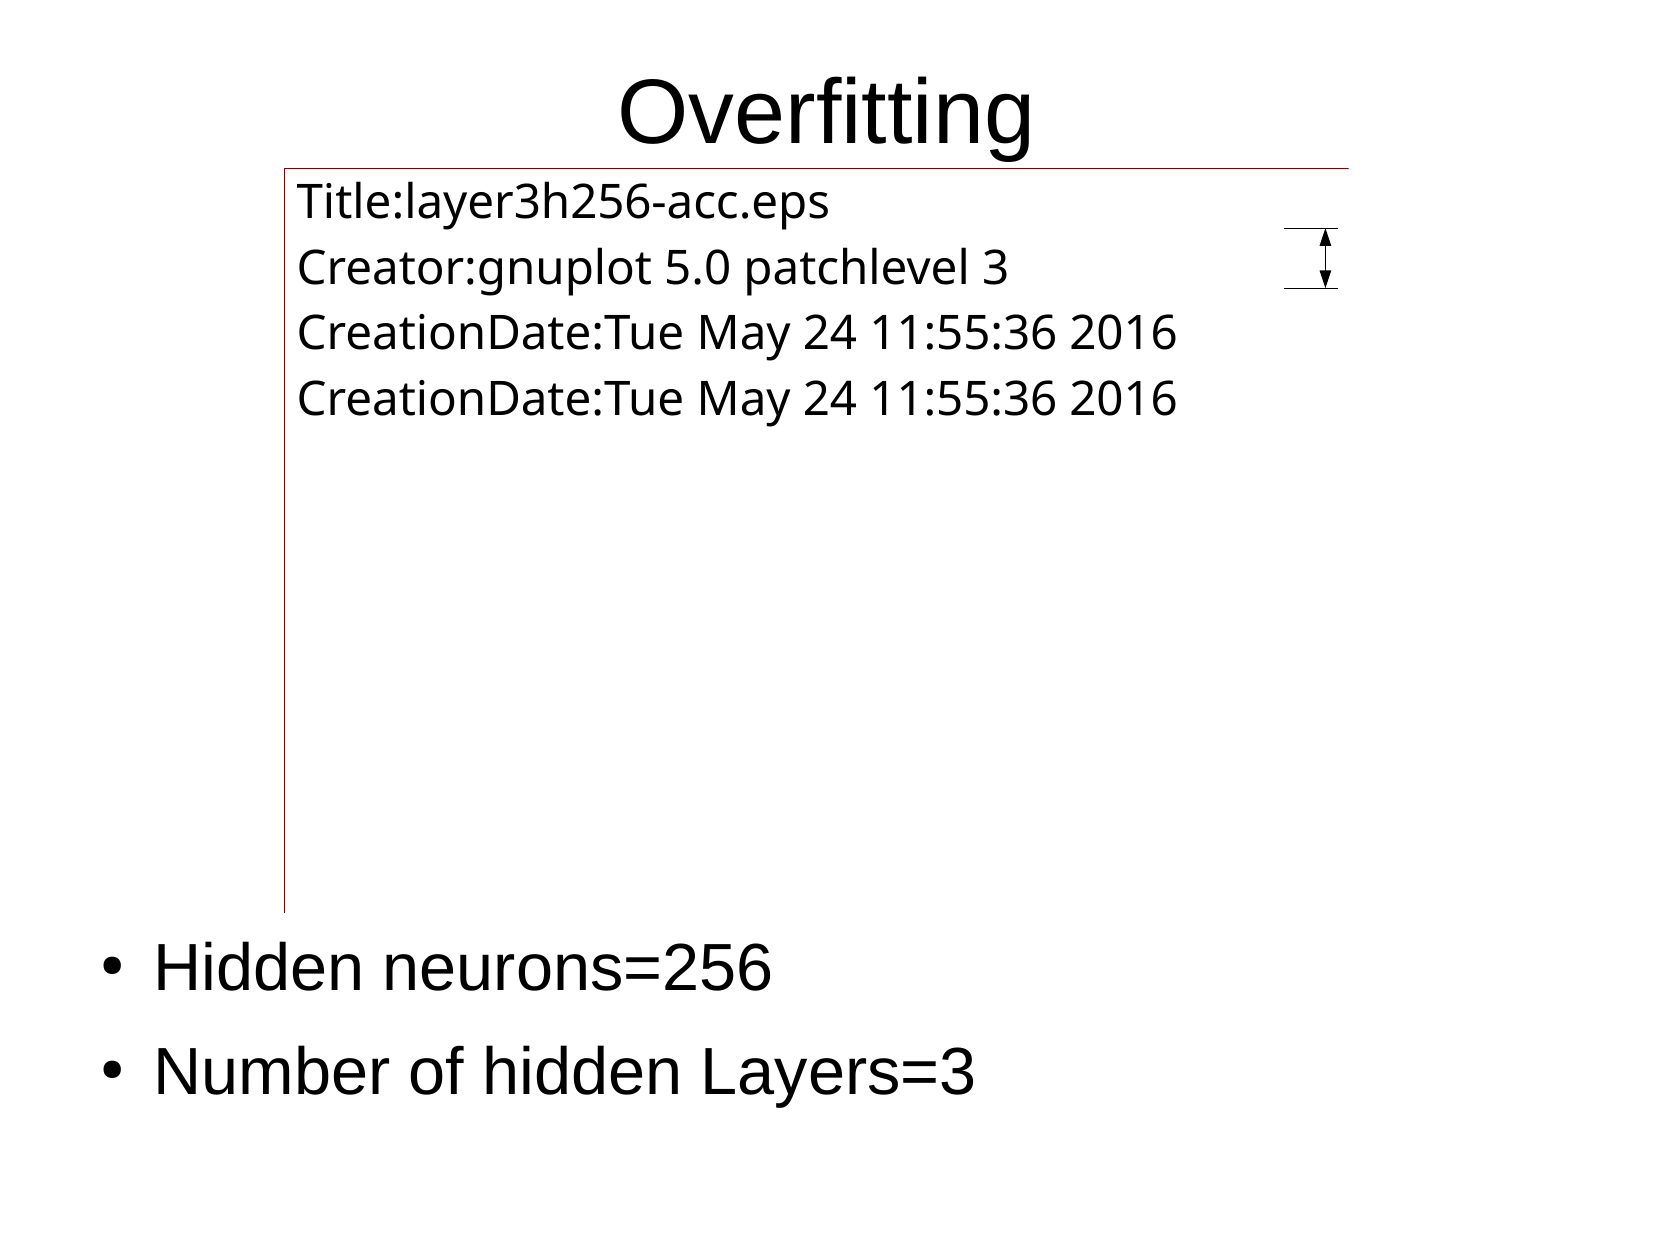

# Overfitting
Hidden neurons=256
Number of hidden Layers=3